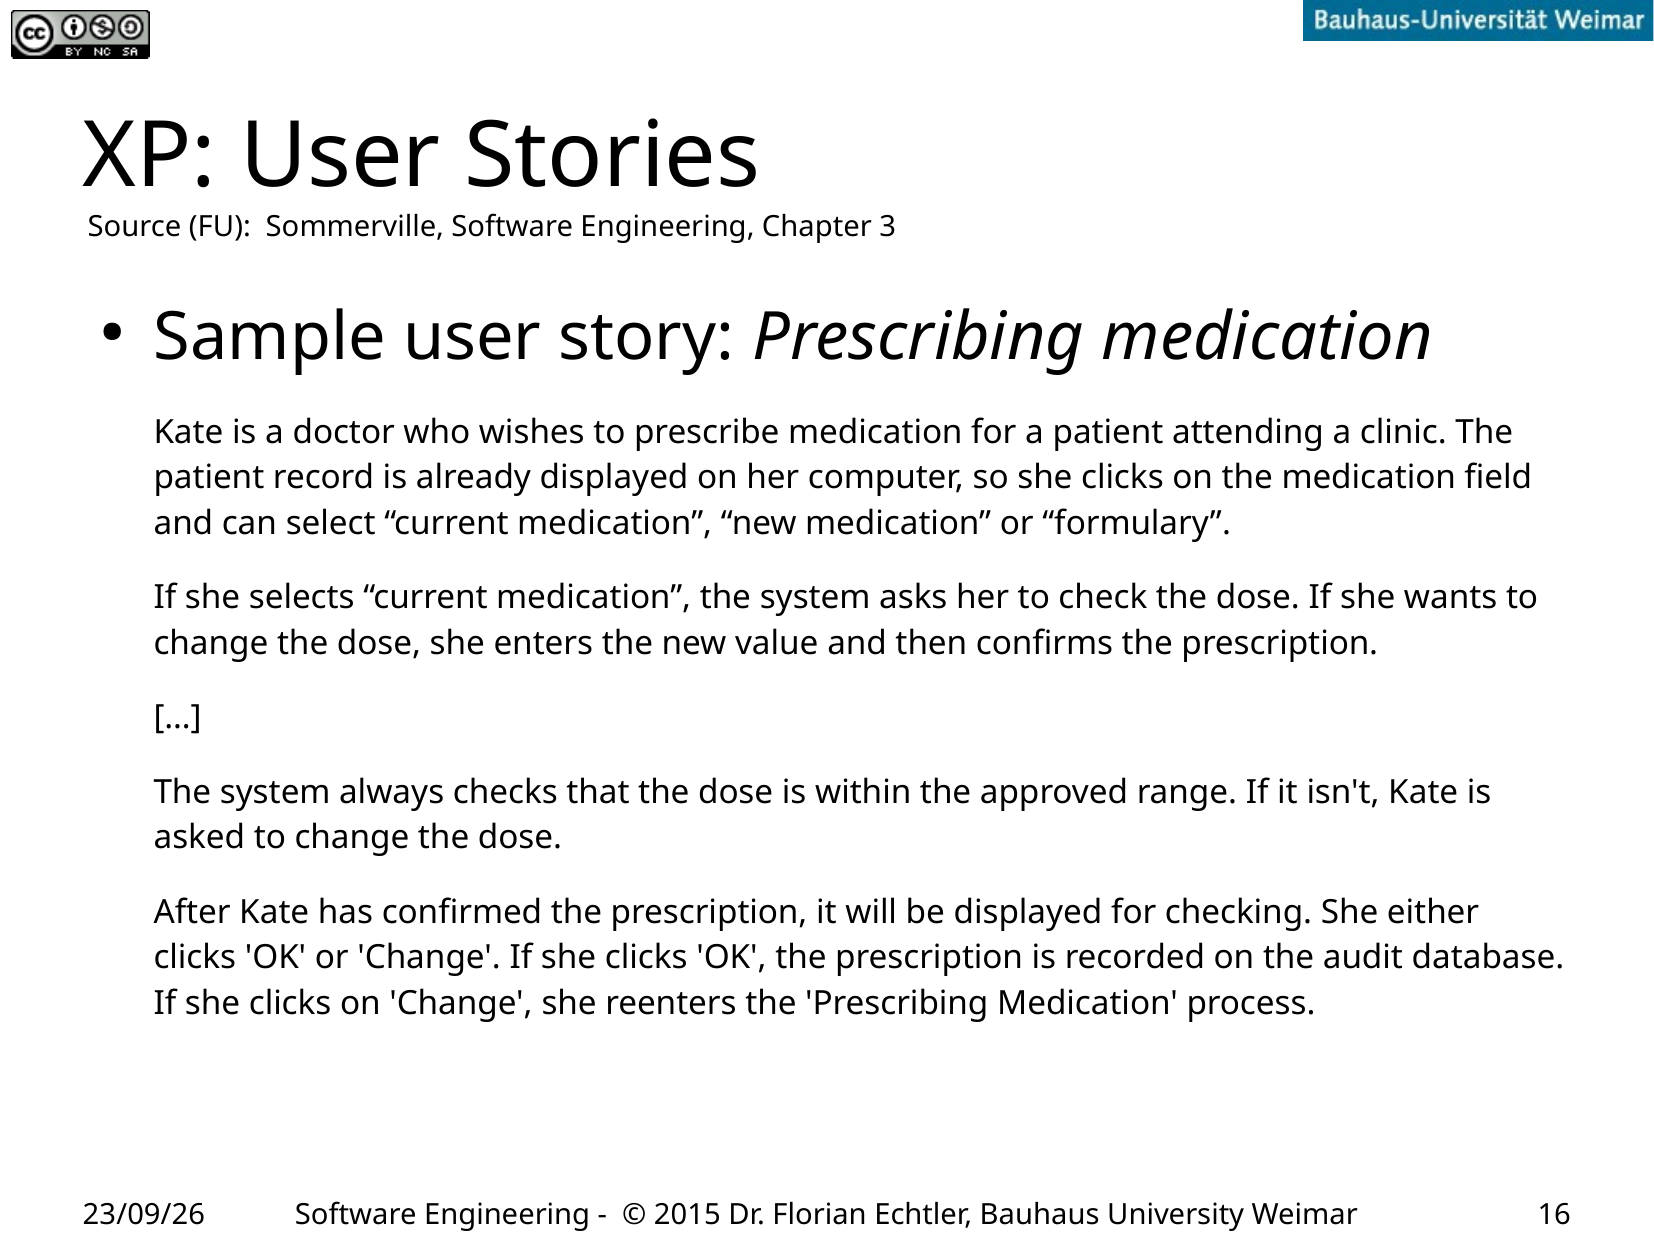

# XP: User Stories
Source (FU): Sommerville, Software Engineering, Chapter 3
Sample user story: Prescribing medication
Kate is a doctor who wishes to prescribe medication for a patient attending a clinic. The patient record is already displayed on her computer, so she clicks on the medication field and can select “current medication”, “new medication” or “formulary”.
If she selects “current medication”, the system asks her to check the dose. If she wants to change the dose, she enters the new value and then confirms the prescription.
[…]
The system always checks that the dose is within the approved range. If it isn't, Kate is asked to change the dose.
After Kate has confirmed the prescription, it will be displayed for checking. She either clicks 'OK' or 'Change'. If she clicks 'OK', the prescription is recorded on the audit database. If she clicks on 'Change', she reenters the 'Prescribing Medication' process.
Software Engineering - © 2015 Dr. Florian Echtler, Bauhaus University Weimar
16